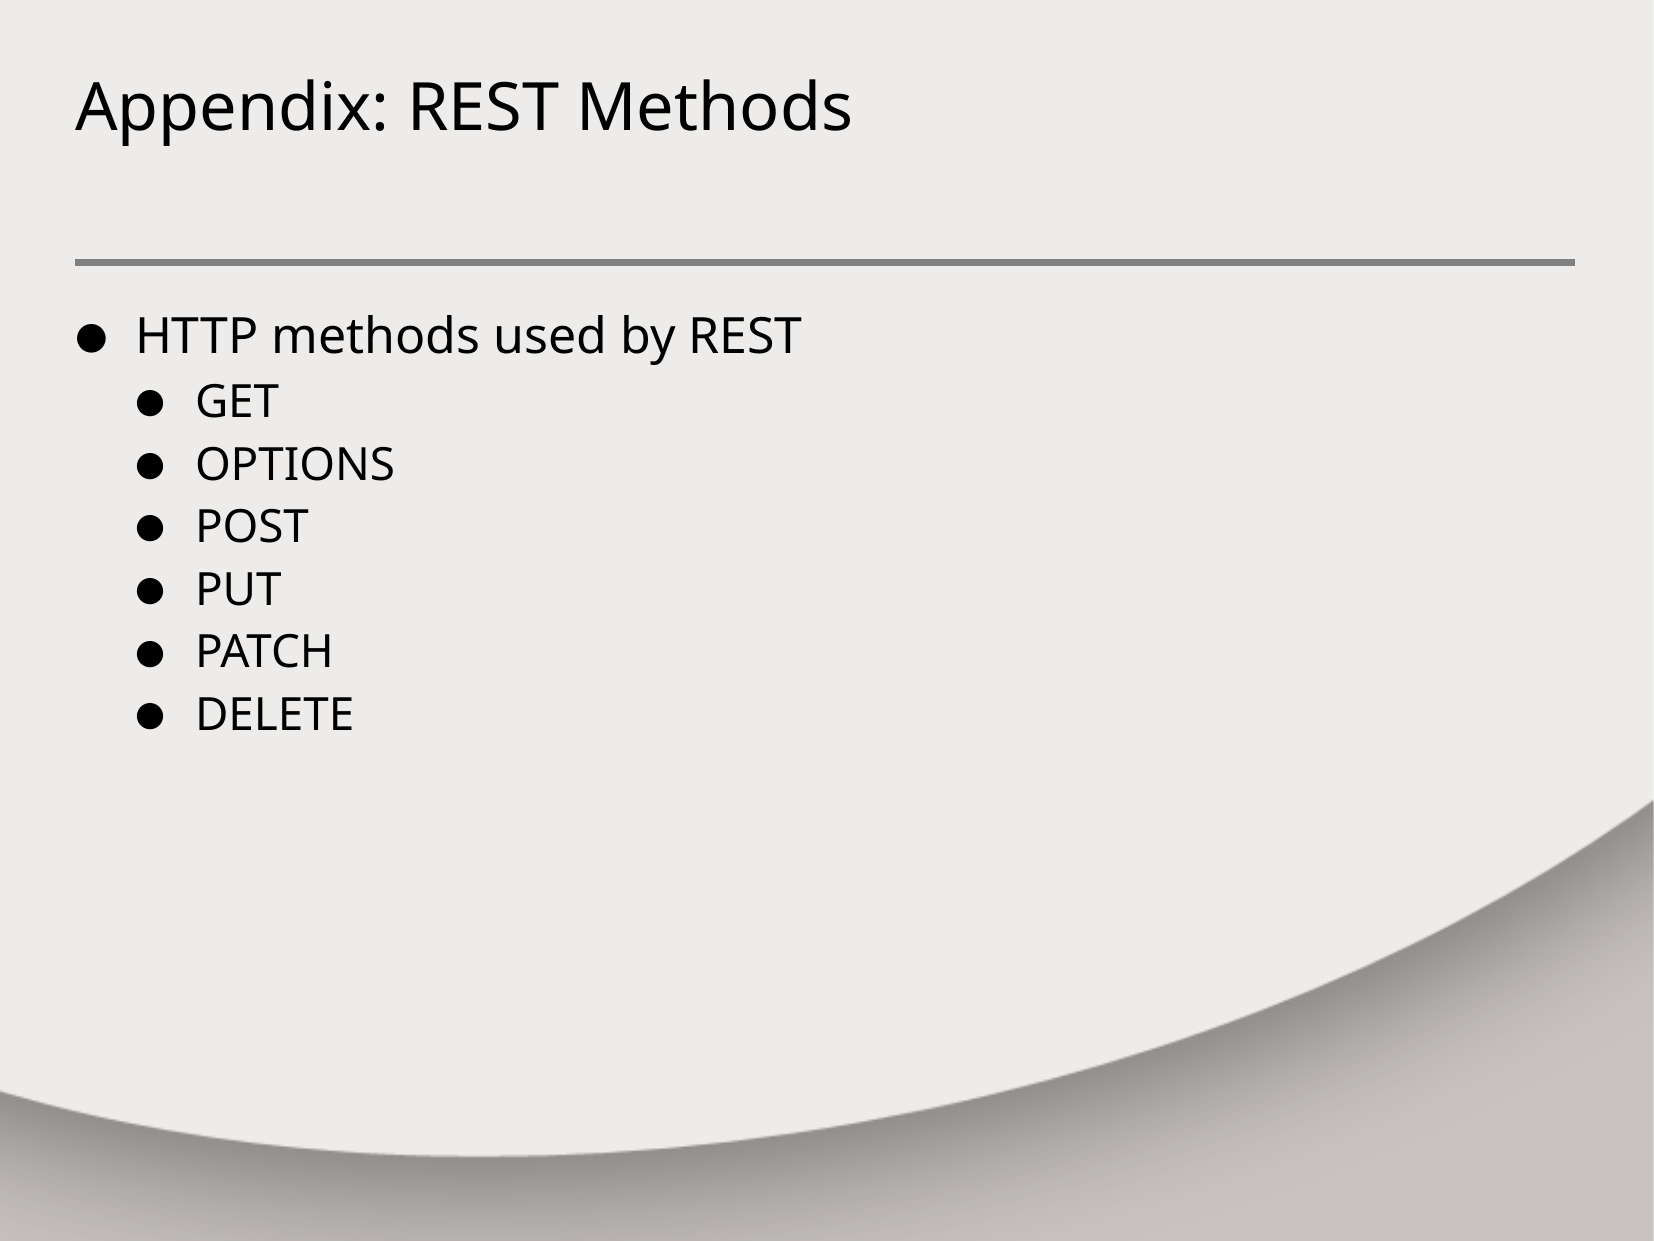

# Appendix: REST Methods
HTTP methods used by REST
GET
OPTIONS
POST
PUT
PATCH
DELETE